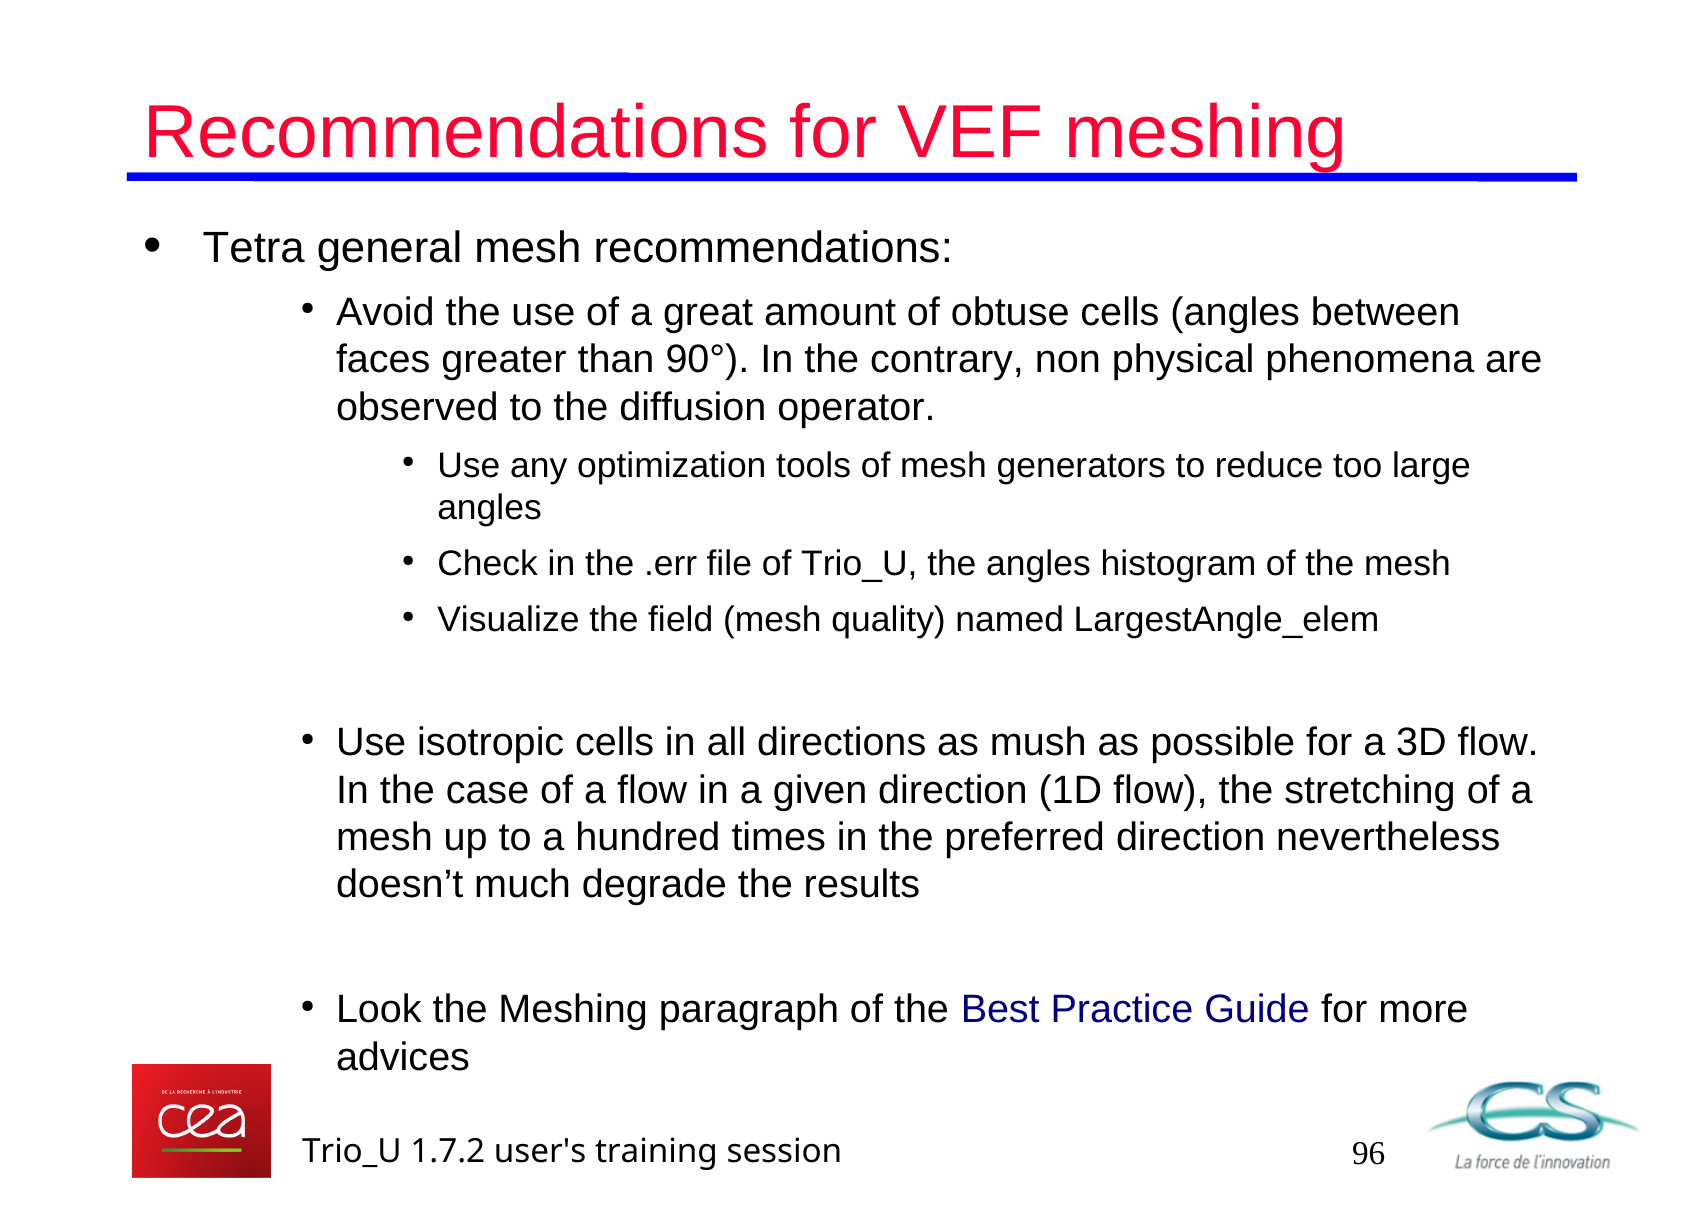

# Recommendations for VEF meshing
Tetra general mesh recommendations:
Avoid the use of a great amount of obtuse cells (angles between faces greater than 90°). In the contrary, non physical phenomena are observed to the diffusion operator.
Use any optimization tools of mesh generators to reduce too large angles
Check in the .err file of Trio_U, the angles histogram of the mesh
Visualize the field (mesh quality) named LargestAngle_elem
Use isotropic cells in all directions as mush as possible for a 3D flow. In the case of a flow in a given direction (1D flow), the stretching of a mesh up to a hundred times in the preferred direction nevertheless doesn’t much degrade the results
Look the Meshing paragraph of the Best Practice Guide for more advices
Trio_U 1.7.2 user's training session
96